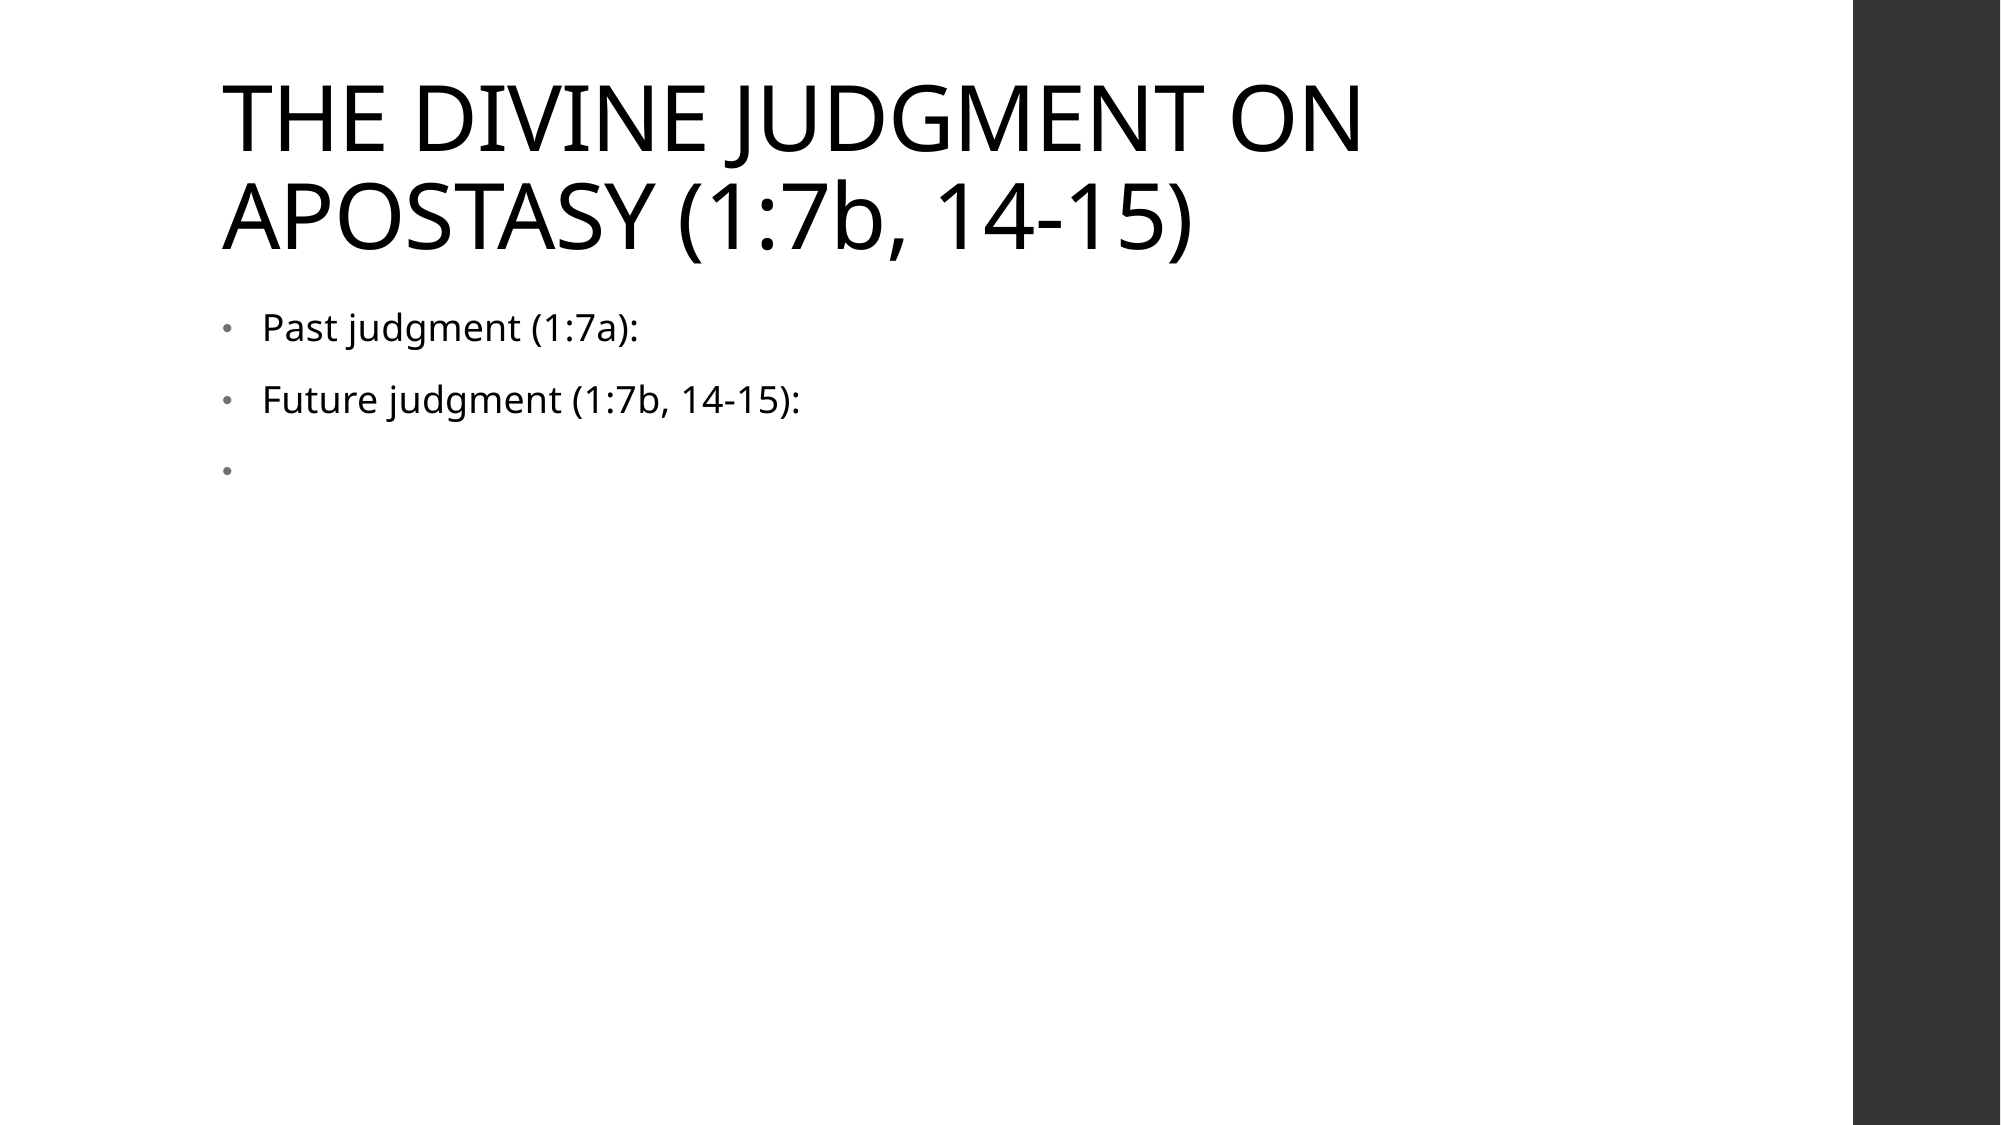

# THE DIVINE JUDGMENT ON APOSTASY (1:7b, 14-15)
 Past judgment (1:7a):
 Future judgment (1:7b, 14-15):